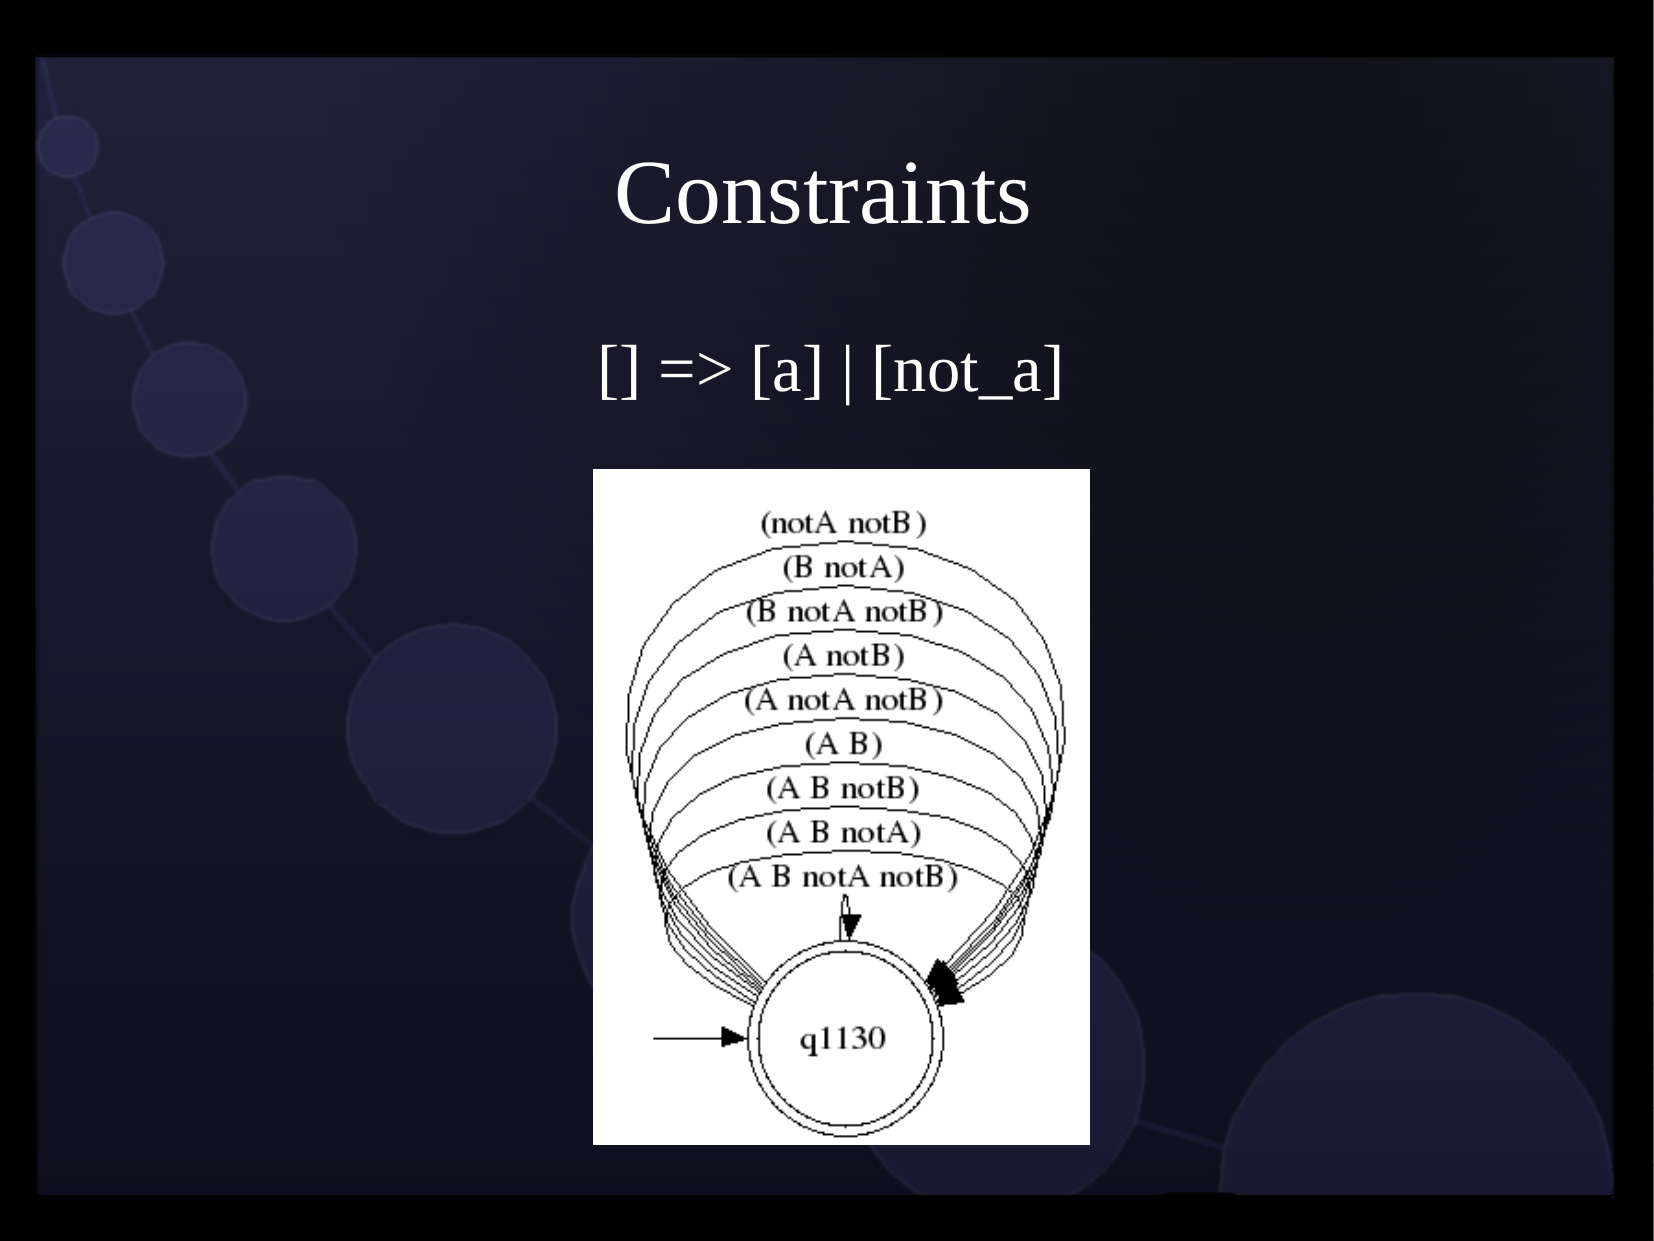

# Constraints
[] => [a] | [not_a]